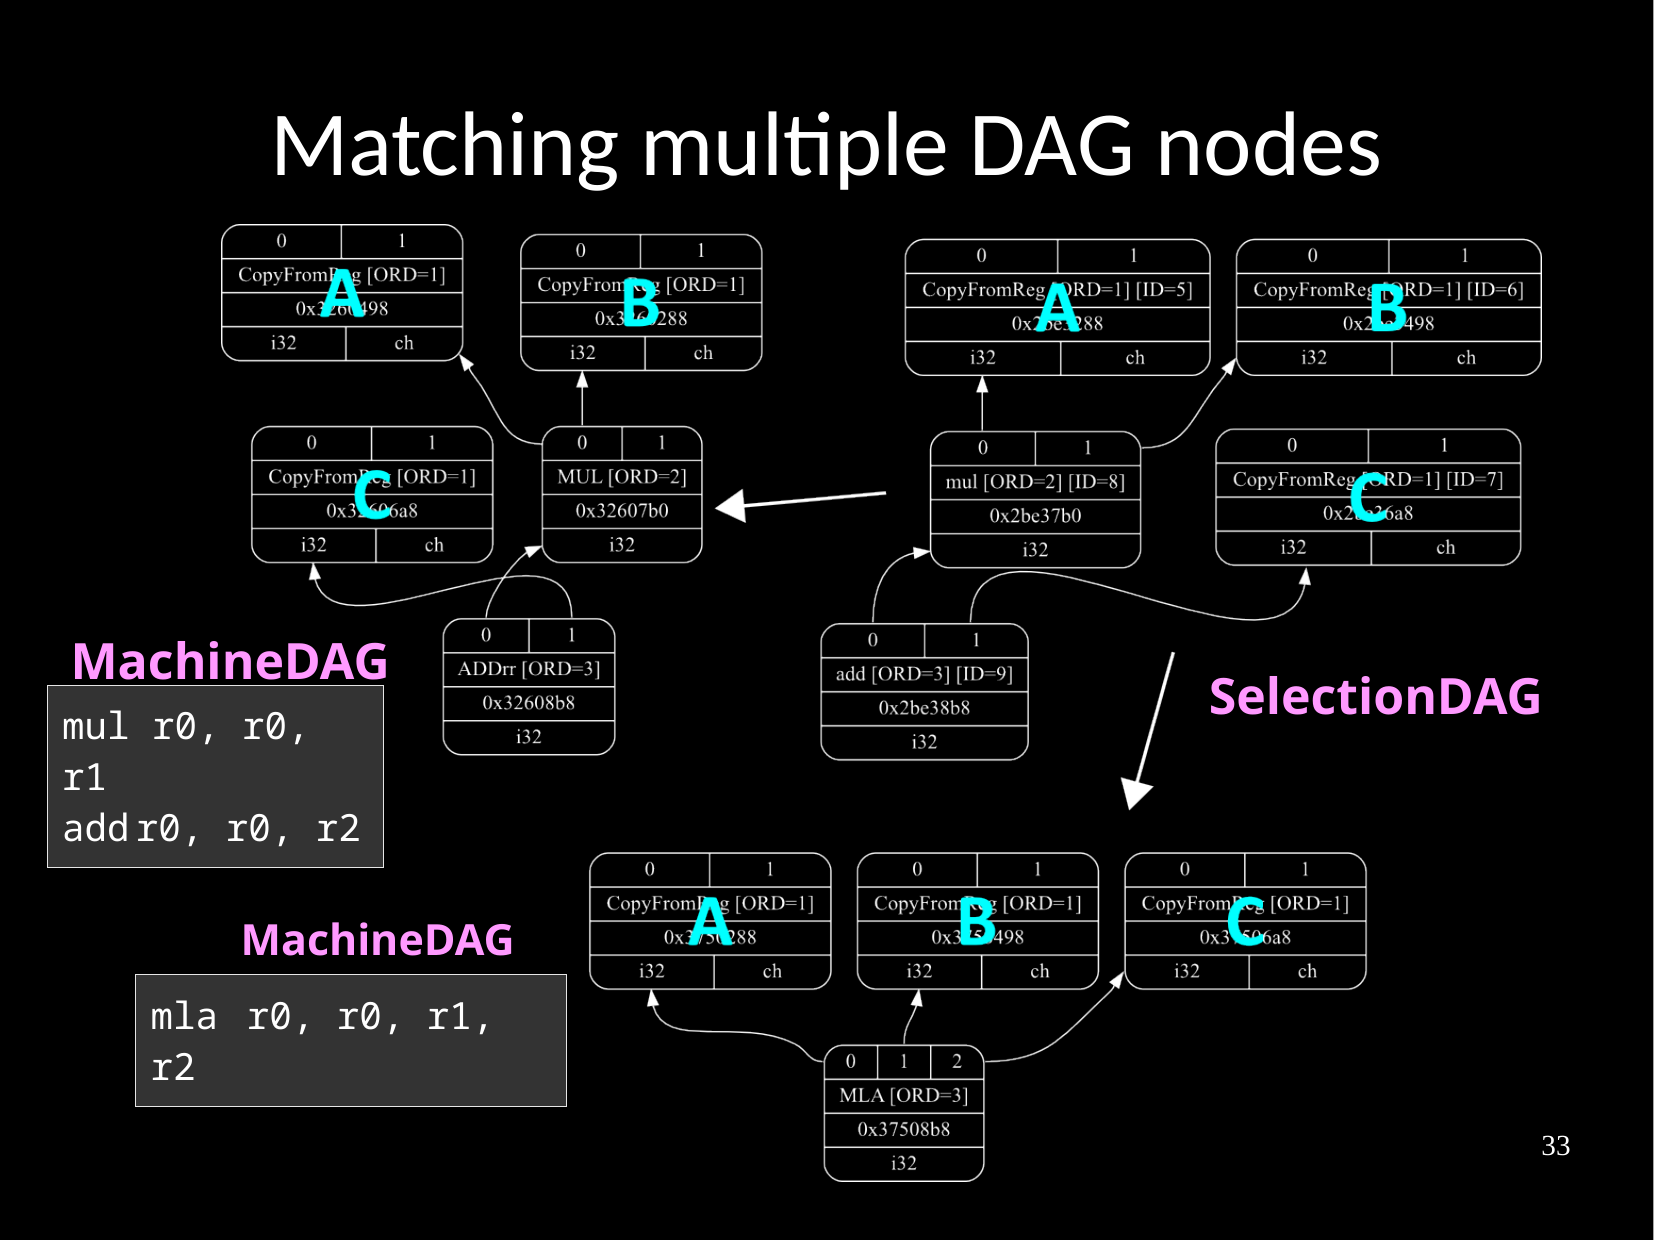

# Matching multiple DAG nodes
MachineDAG
SelectionDAG
mul r0, r0, r1
add	r0, r0, r2
MachineDAG
mla	 r0, r0, r1, r2
33